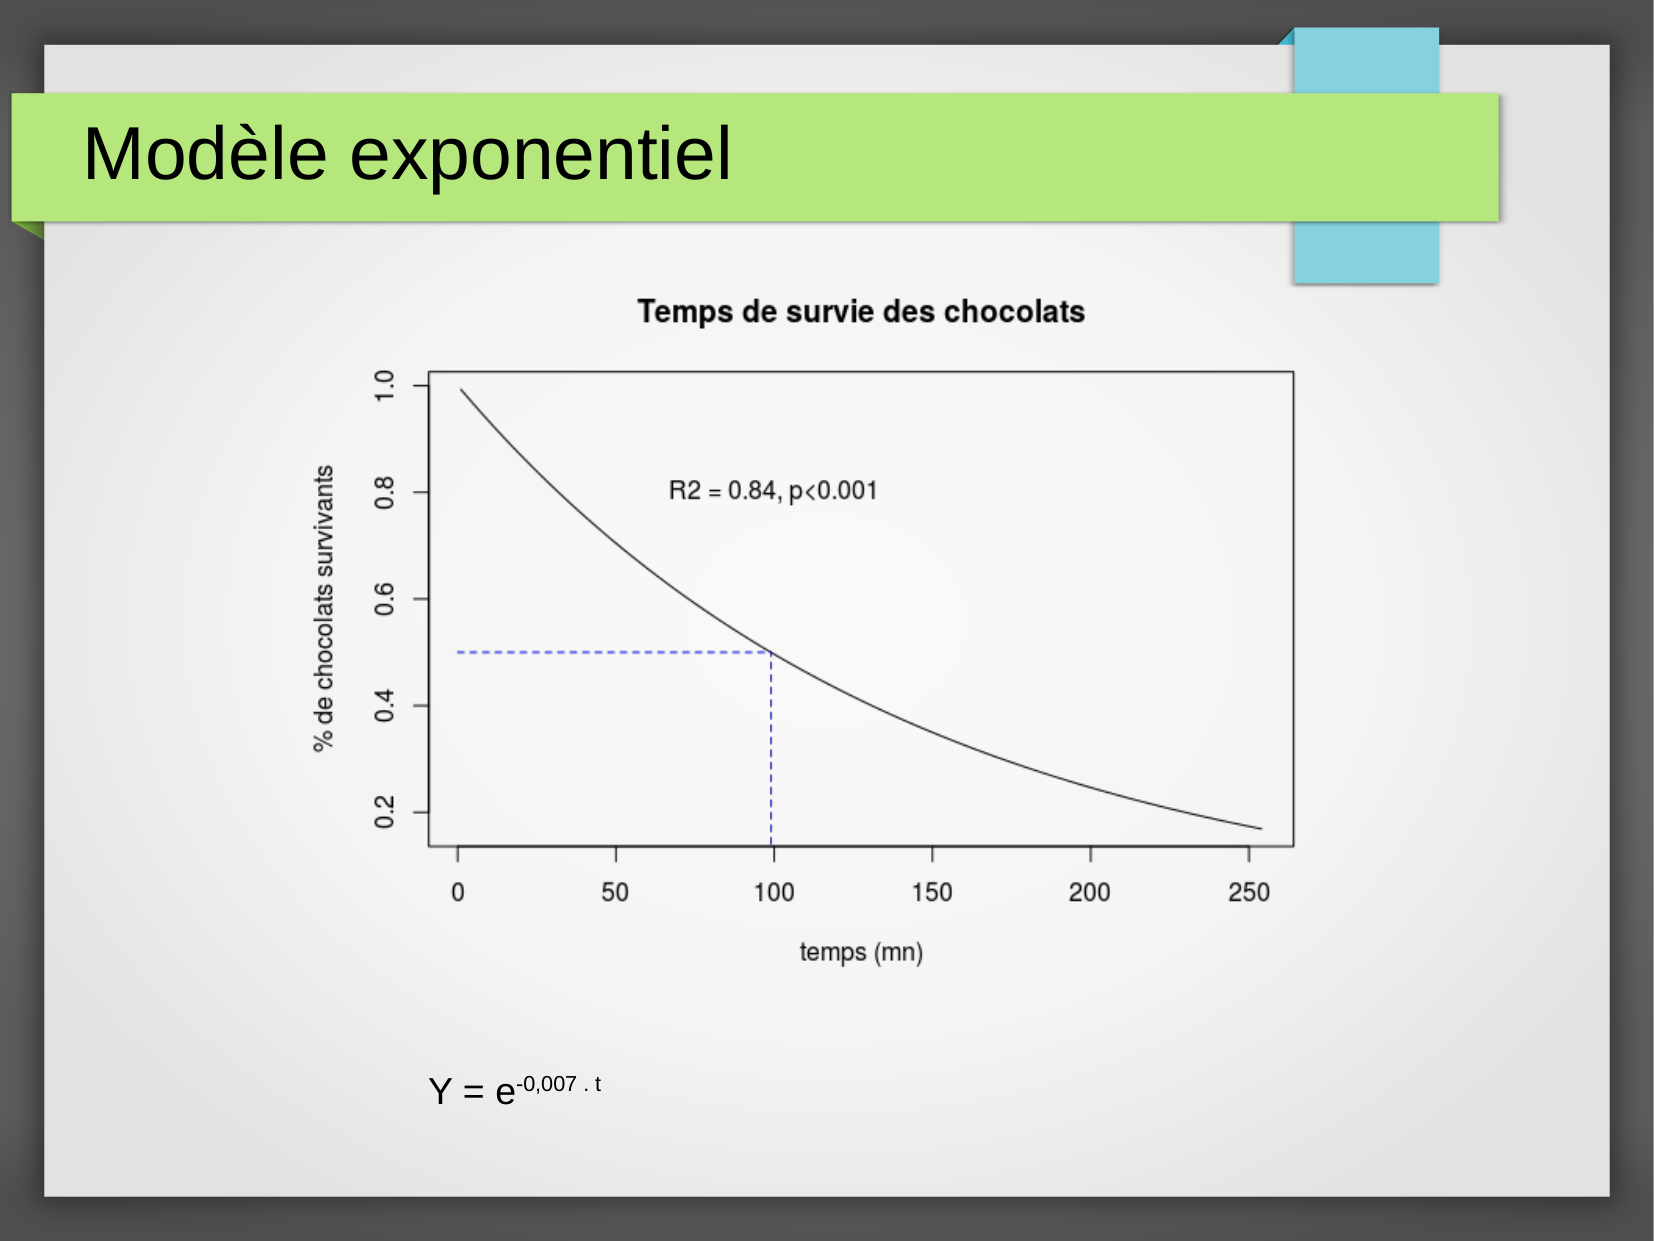

# Modèle exponentiel
Y = e-0,007 . t